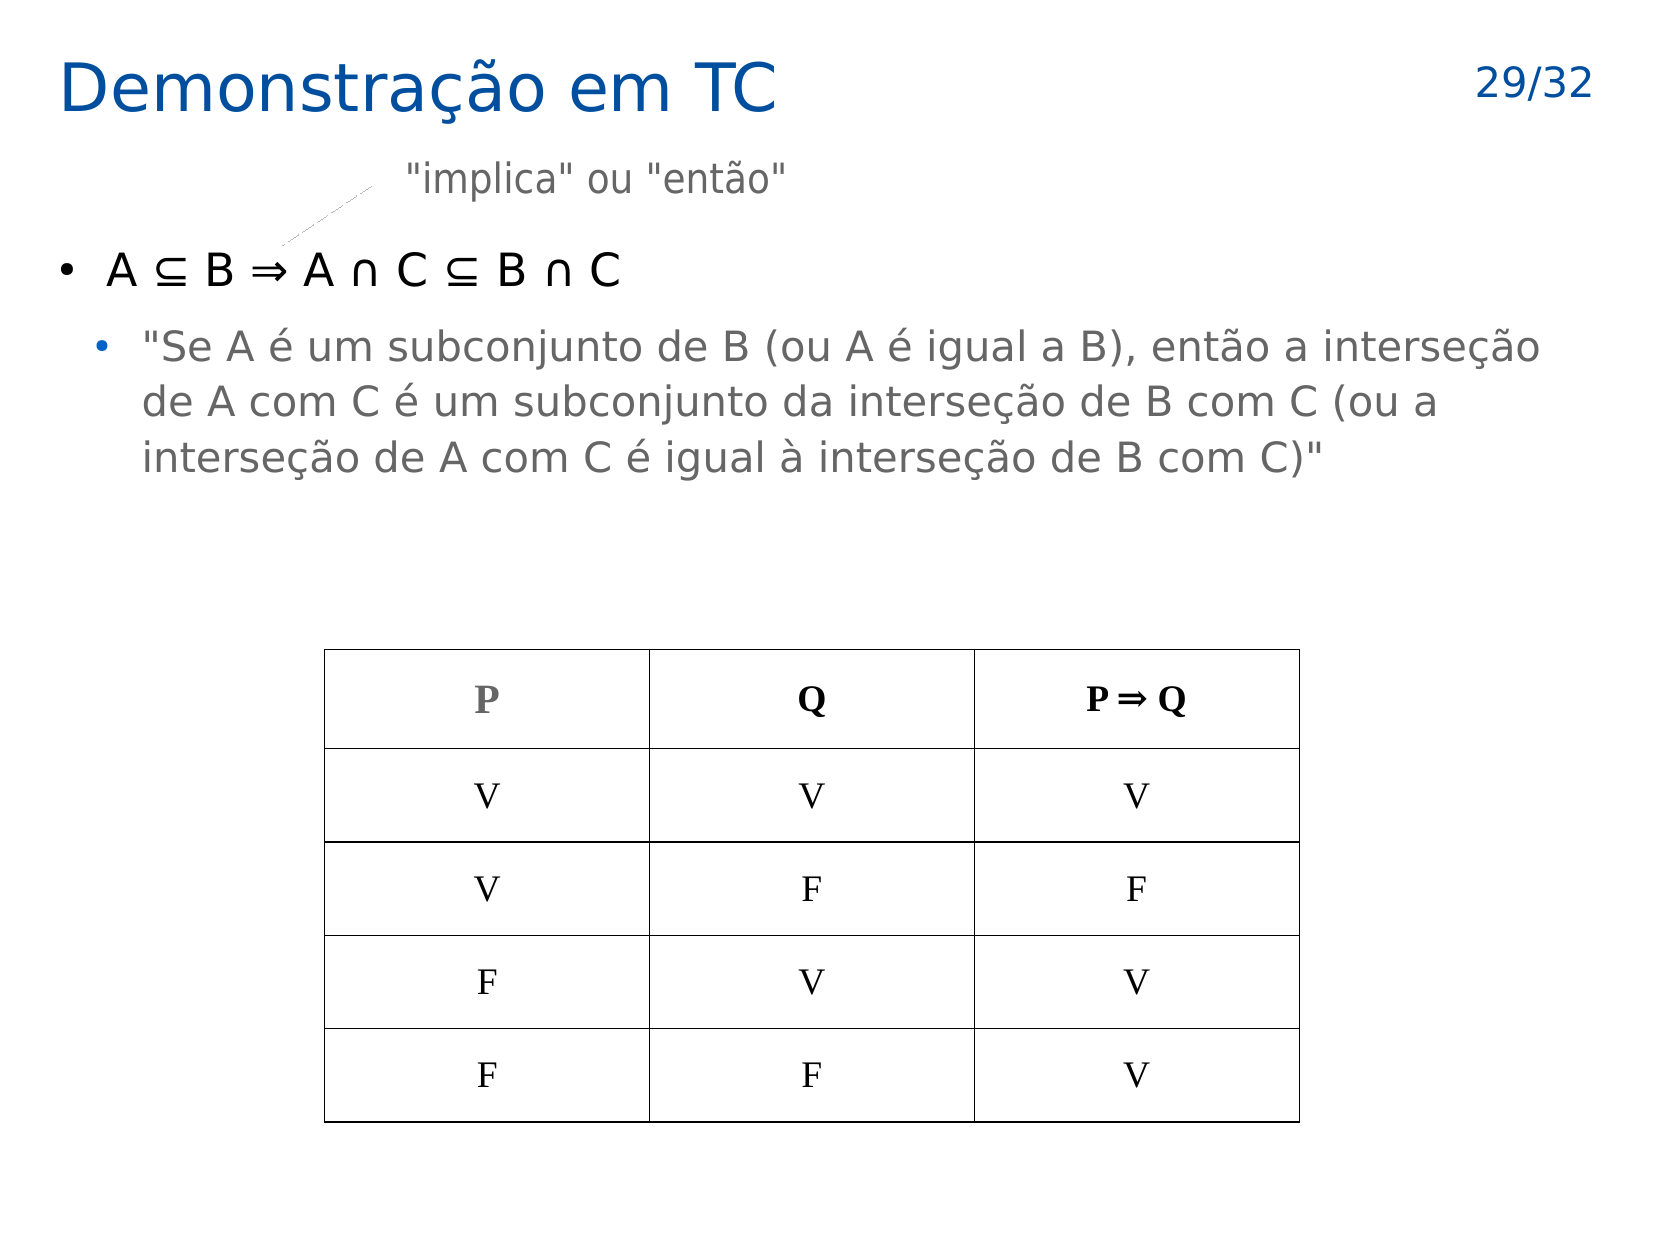

# Demonstração em TC
29
"implica" ou "então"
A ⊆ B ⇒ A ∩ C ⊆ B ∩ C
"Se A é um subconjunto de B (ou A é igual a B), então a interseção de A com C é um subconjunto da interseção de B com C (ou a interseção de A com C é igual à interseção de B com C)"
| P | Q | P ⇒ Q |
| --- | --- | --- |
| V | V | V |
| V | F | F |
| F | V | V |
| F | F | V |